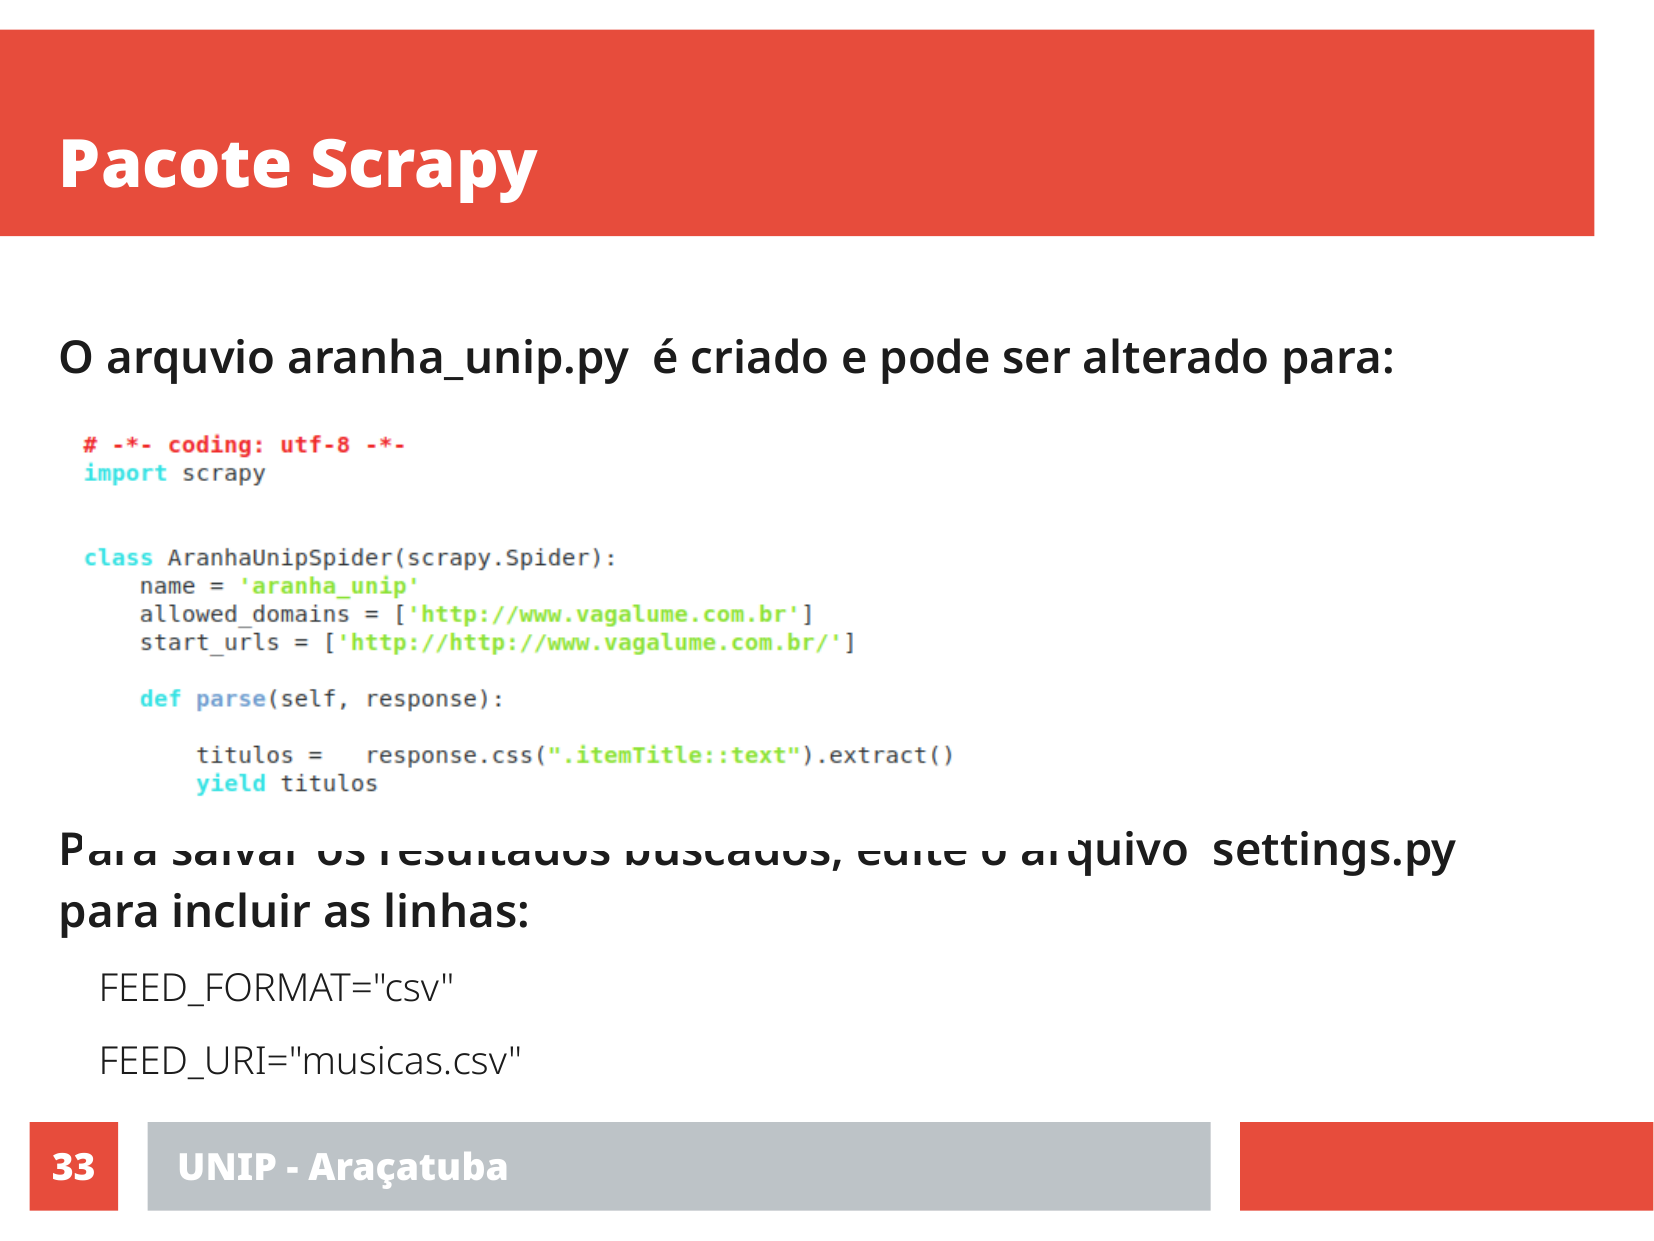

# Pacote Scrapy
O arquvio aranha_unip.py é criado e pode ser alterado para:
Para salvar os resultados buscados, edite o arquivo settings.py para incluir as linhas:
FEED_FORMAT="csv"
FEED_URI="musicas.csv"
33
UNIP - Araçatuba